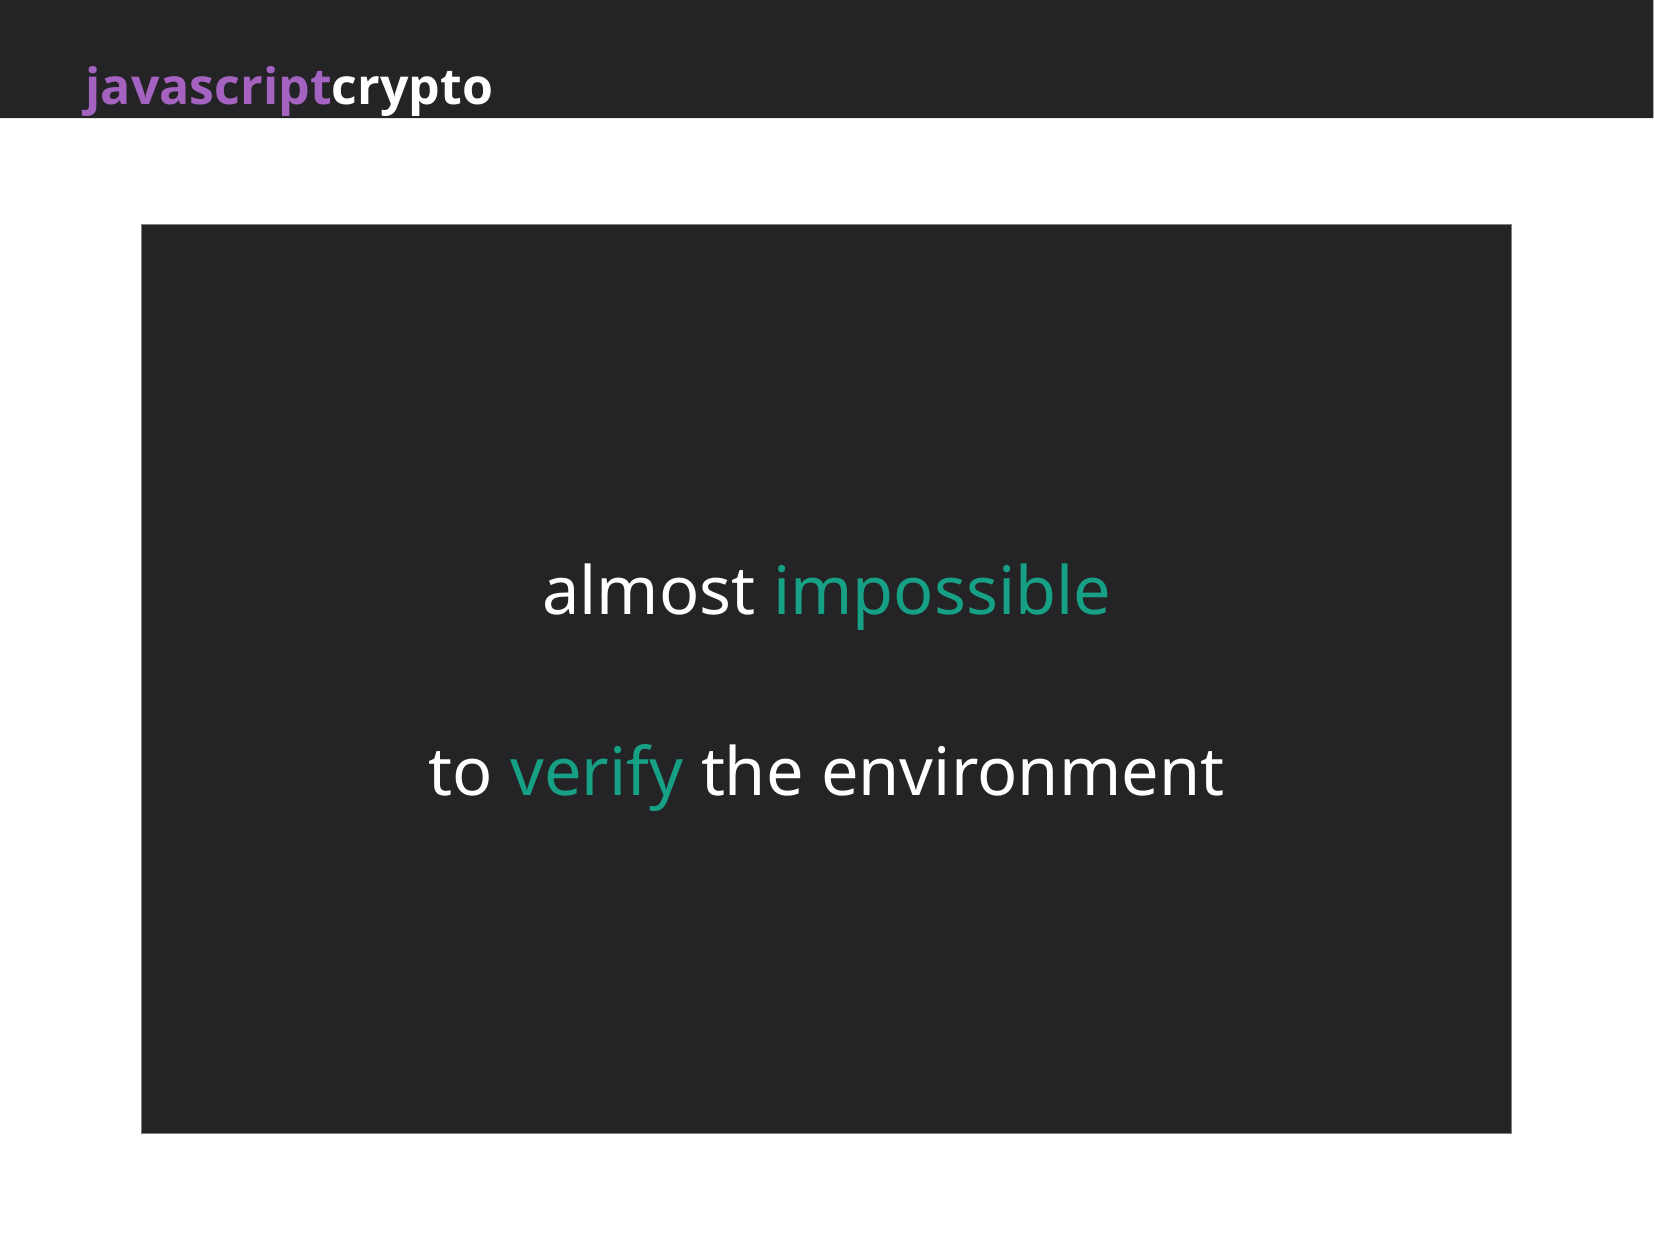

javascriptcrypto
almost impossible
to verify the environment